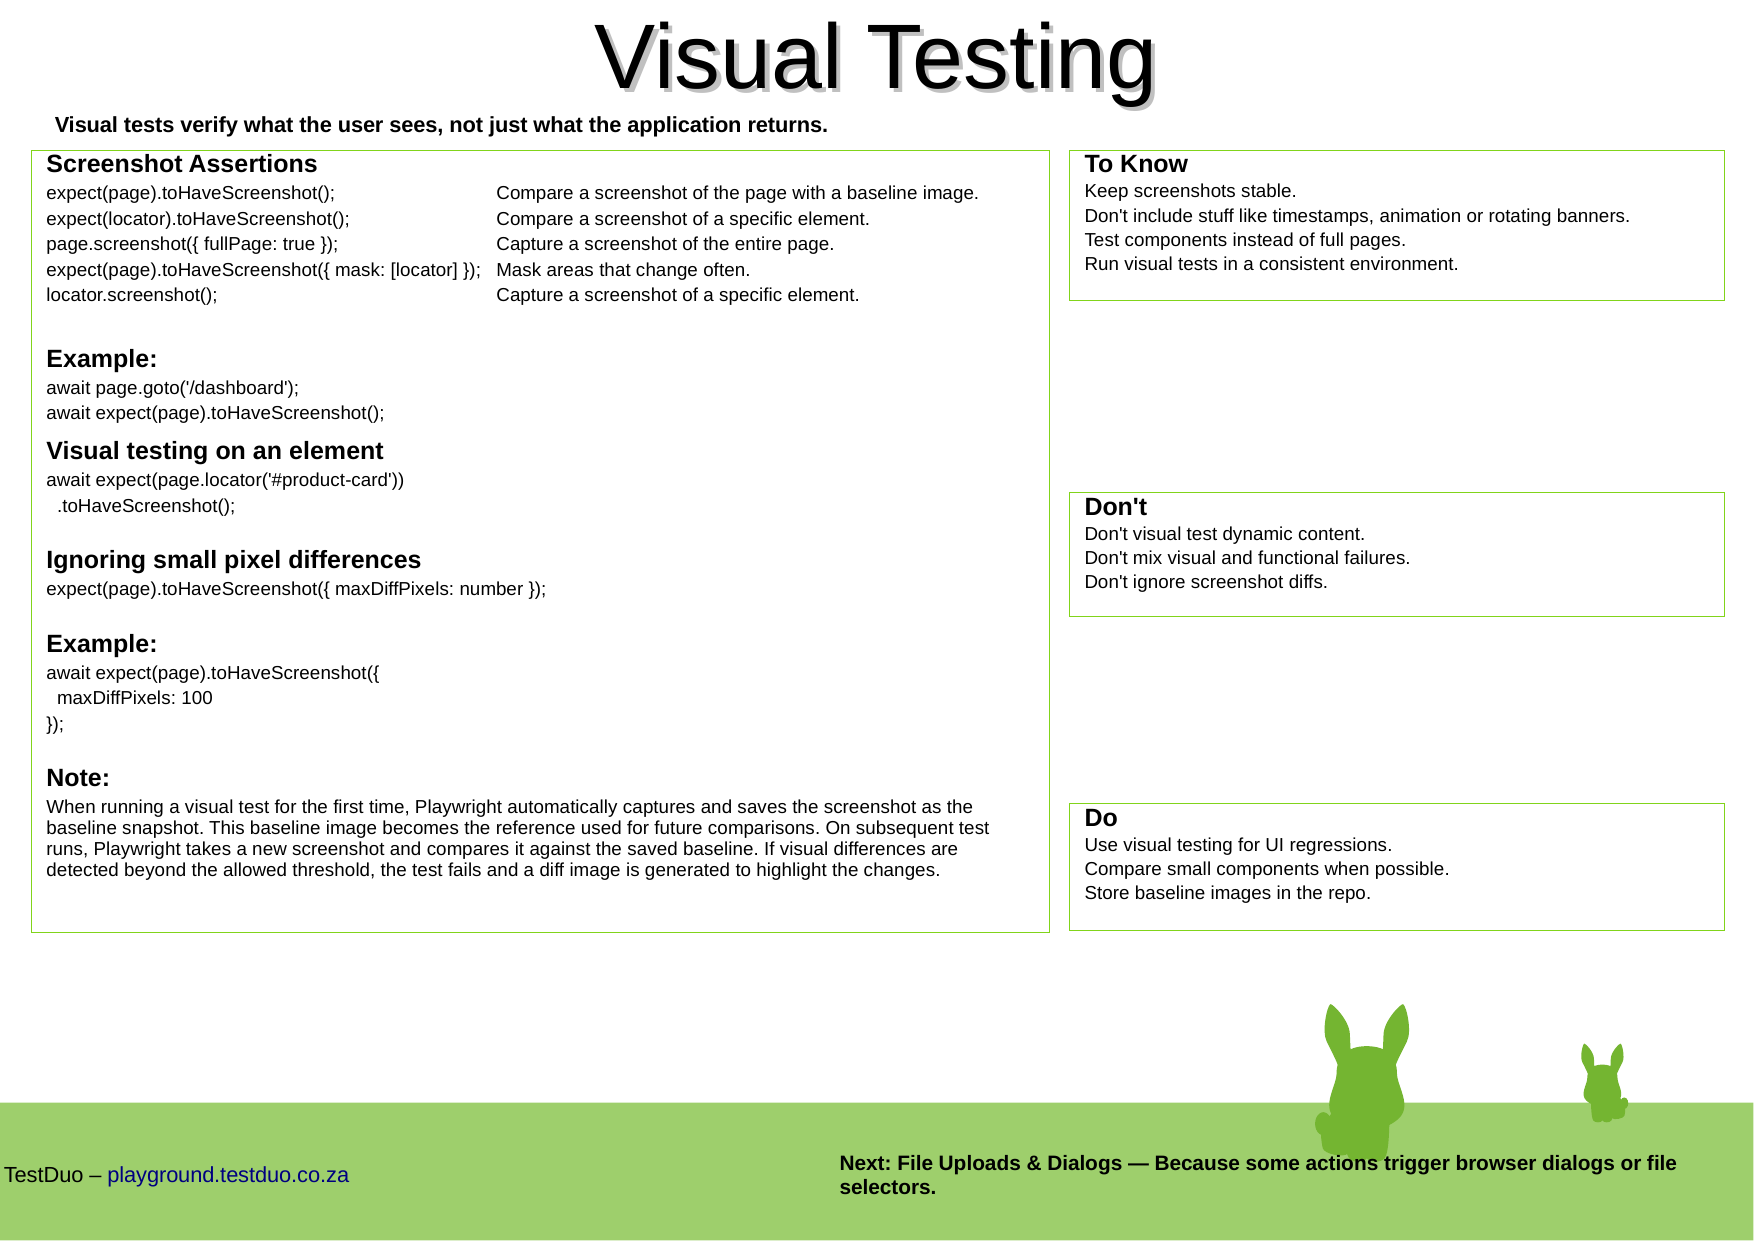

Visual Testing
Visual tests verify what the user sees, not just what the application returns.
Screenshot Assertions
expect(page).toHaveScreenshot(); 		Compare a screenshot of the page with a baseline image.
expect(locator).toHaveScreenshot(); 		Compare a screenshot of a specific element.
page.screenshot({ fullPage: true }); 		Capture a screenshot of the entire page.
expect(page).toHaveScreenshot({ mask: [locator] });	Mask areas that change often.
locator.screenshot(); 				Capture a screenshot of a specific element.
Example:
await page.goto('/dashboard');
await expect(page).toHaveScreenshot();
Visual testing on an element
await expect(page.locator('#product-card'))
 .toHaveScreenshot();
Ignoring small pixel differences
expect(page).toHaveScreenshot({ maxDiffPixels: number });
Example:
await expect(page).toHaveScreenshot({
 maxDiffPixels: 100
});
Note:
When running a visual test for the first time, Playwright automatically captures and saves the screenshot as the baseline snapshot. This baseline image becomes the reference used for future comparisons. On subsequent test runs, Playwright takes a new screenshot and compares it against the saved baseline. If visual differences are detected beyond the allowed threshold, the test fails and a diff image is generated to highlight the changes.
To Know
Keep screenshots stable.
Don't include stuff like timestamps, animation or rotating banners.
Test components instead of full pages.
Run visual tests in a consistent environment.
Don't
Don't visual test dynamic content.
Don't mix visual and functional failures.
Don't ignore screenshot diffs.
Do
Use visual testing for UI regressions.
Compare small components when possible.
Store baseline images in the repo.
Next: File Uploads & Dialogs — Because some actions trigger browser dialogs or file selectors.
# TestDuo – playground.testduo.co.za